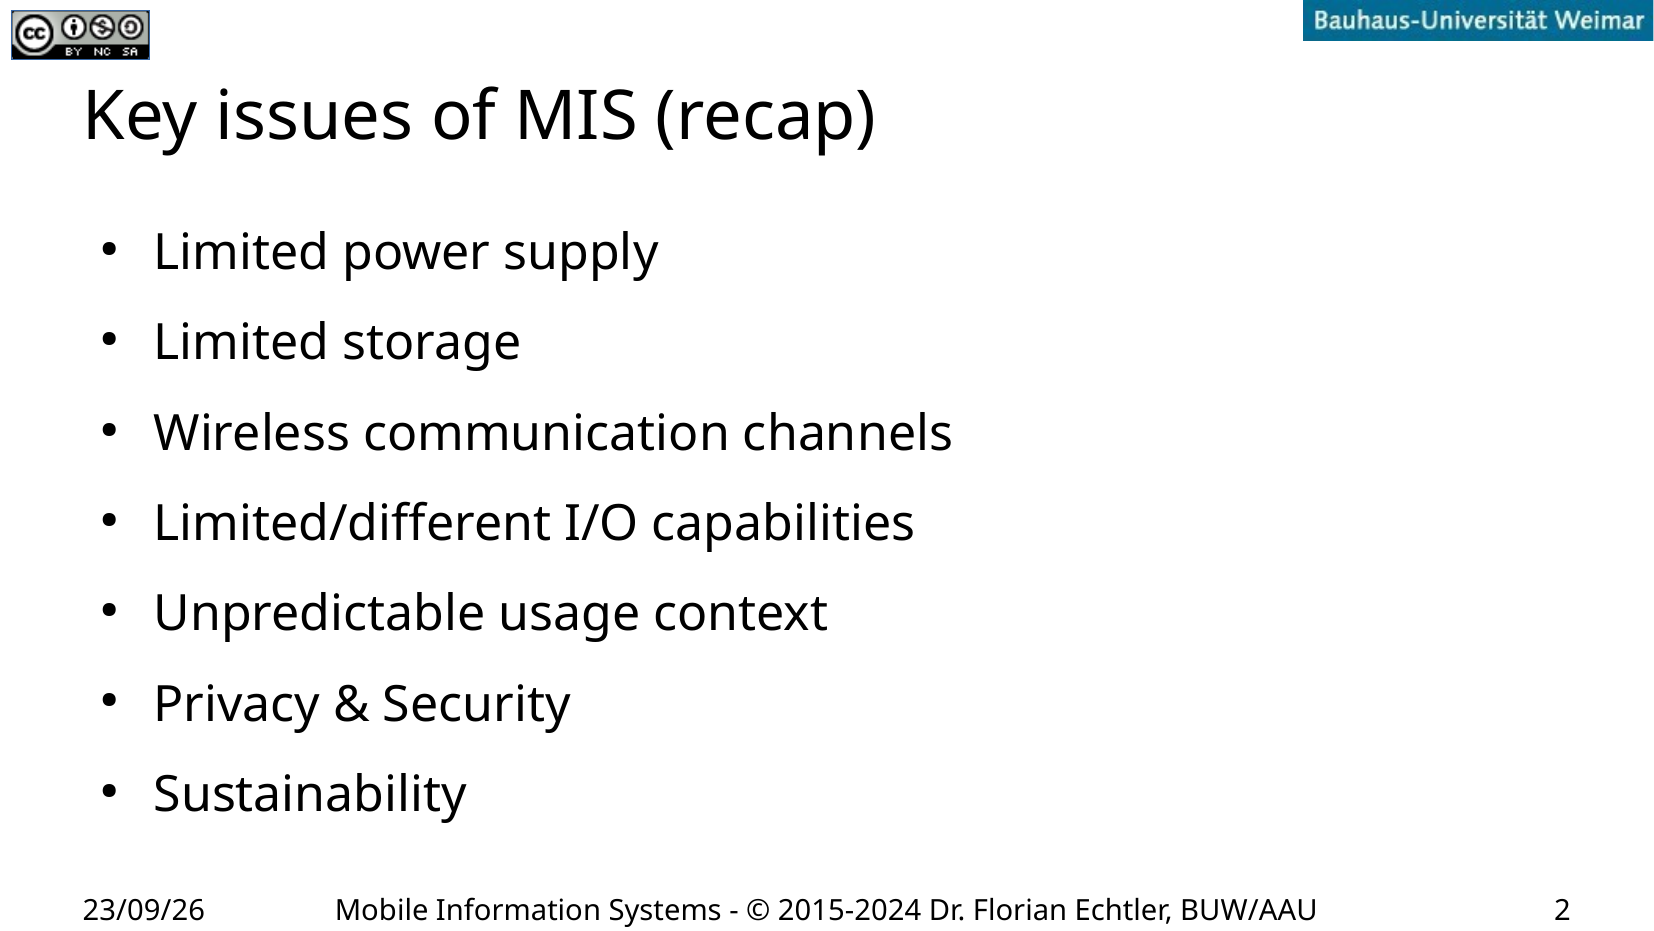

# Key issues of MIS (recap)
Limited power supply
Limited storage
Wireless communication channels
Limited/different I/O capabilities
Unpredictable usage context
Privacy & Security
Sustainability
Mobile Information Systems - © 2015-2024 Dr. Florian Echtler, BUW/AAU
2